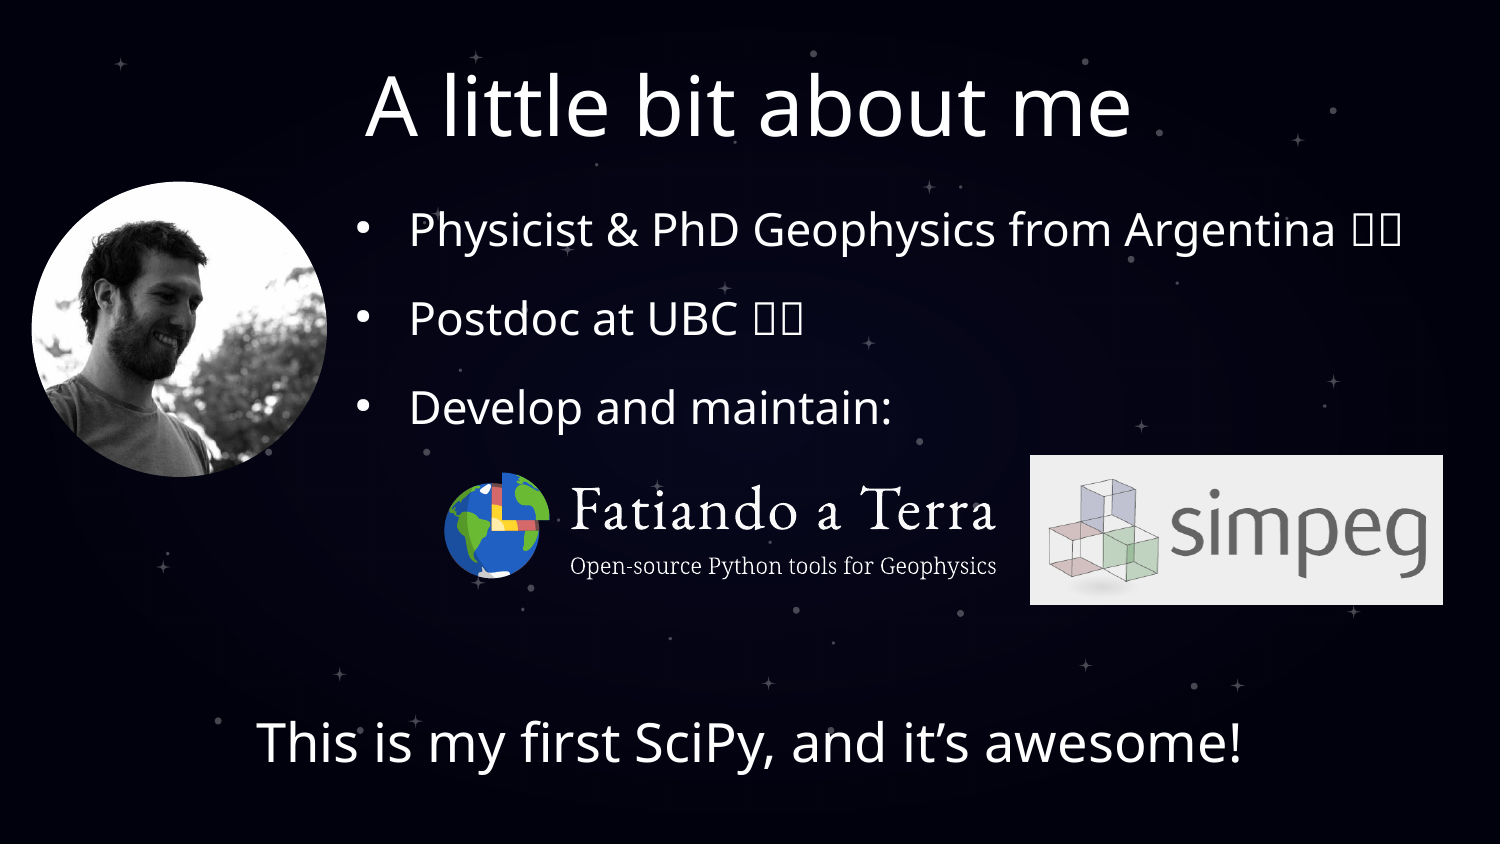

# A little bit about me
Physicist & PhD Geophysics from Argentina 🇦🇷
Postdoc at UBC 🇨🇦
Develop and maintain:
This is my first SciPy, and it’s awesome!